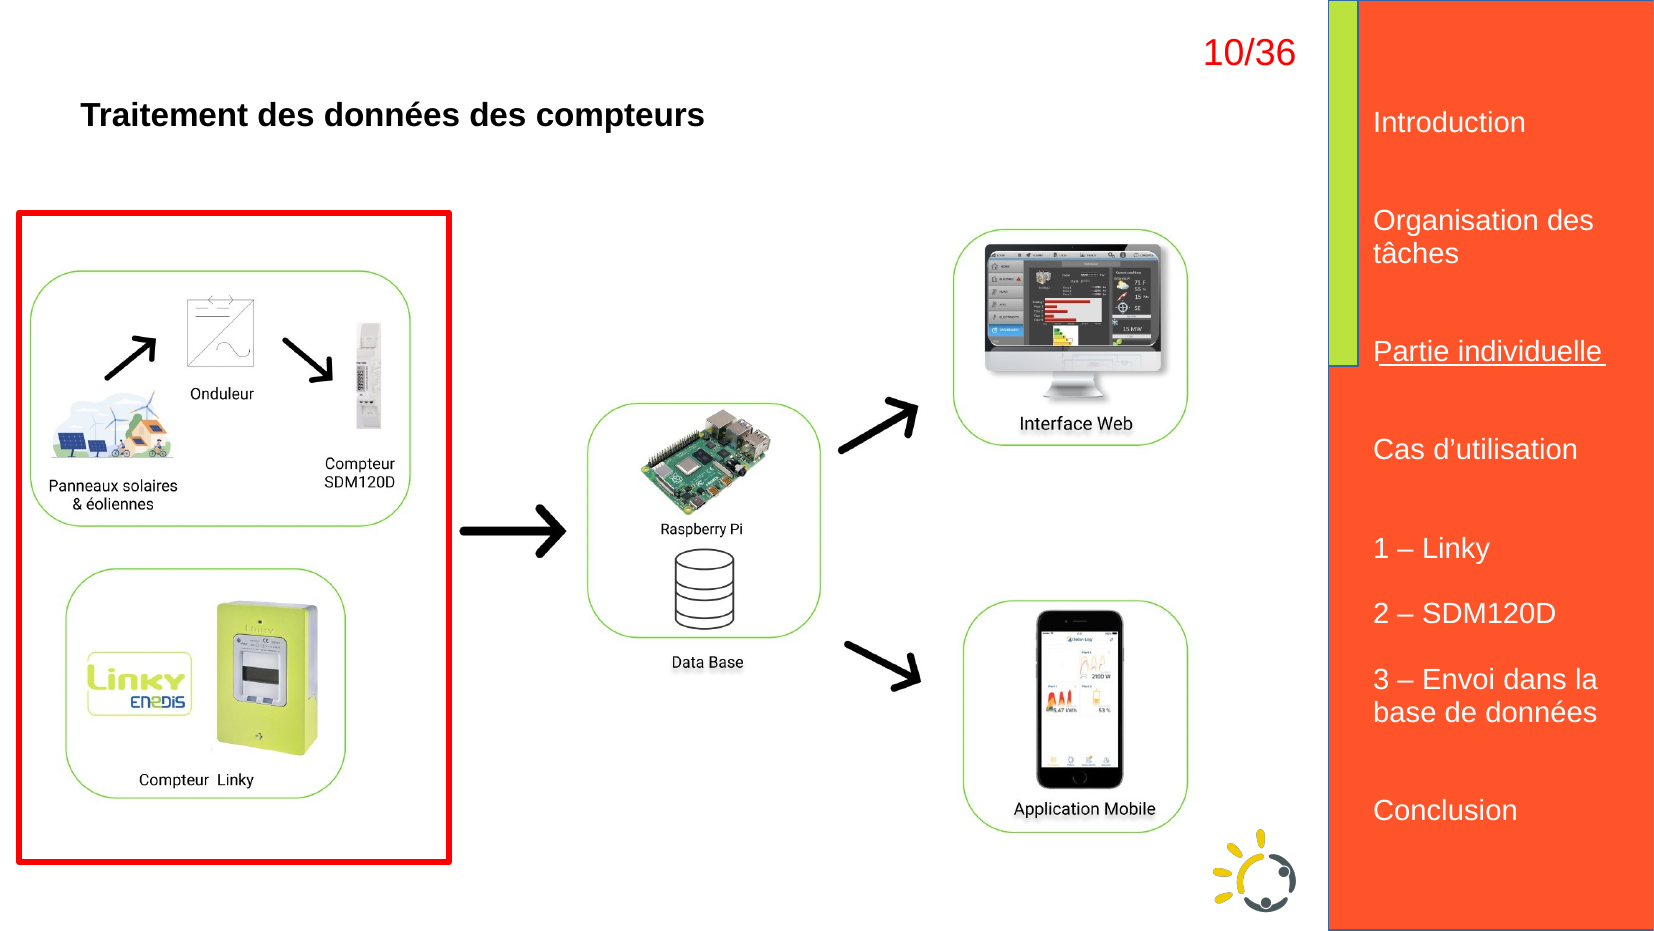

# Traitement des données des compteurs
Récupérer les indicateurs (données consommation/injection/production)
Stocker sur une base de données
Matériels
Les tâches